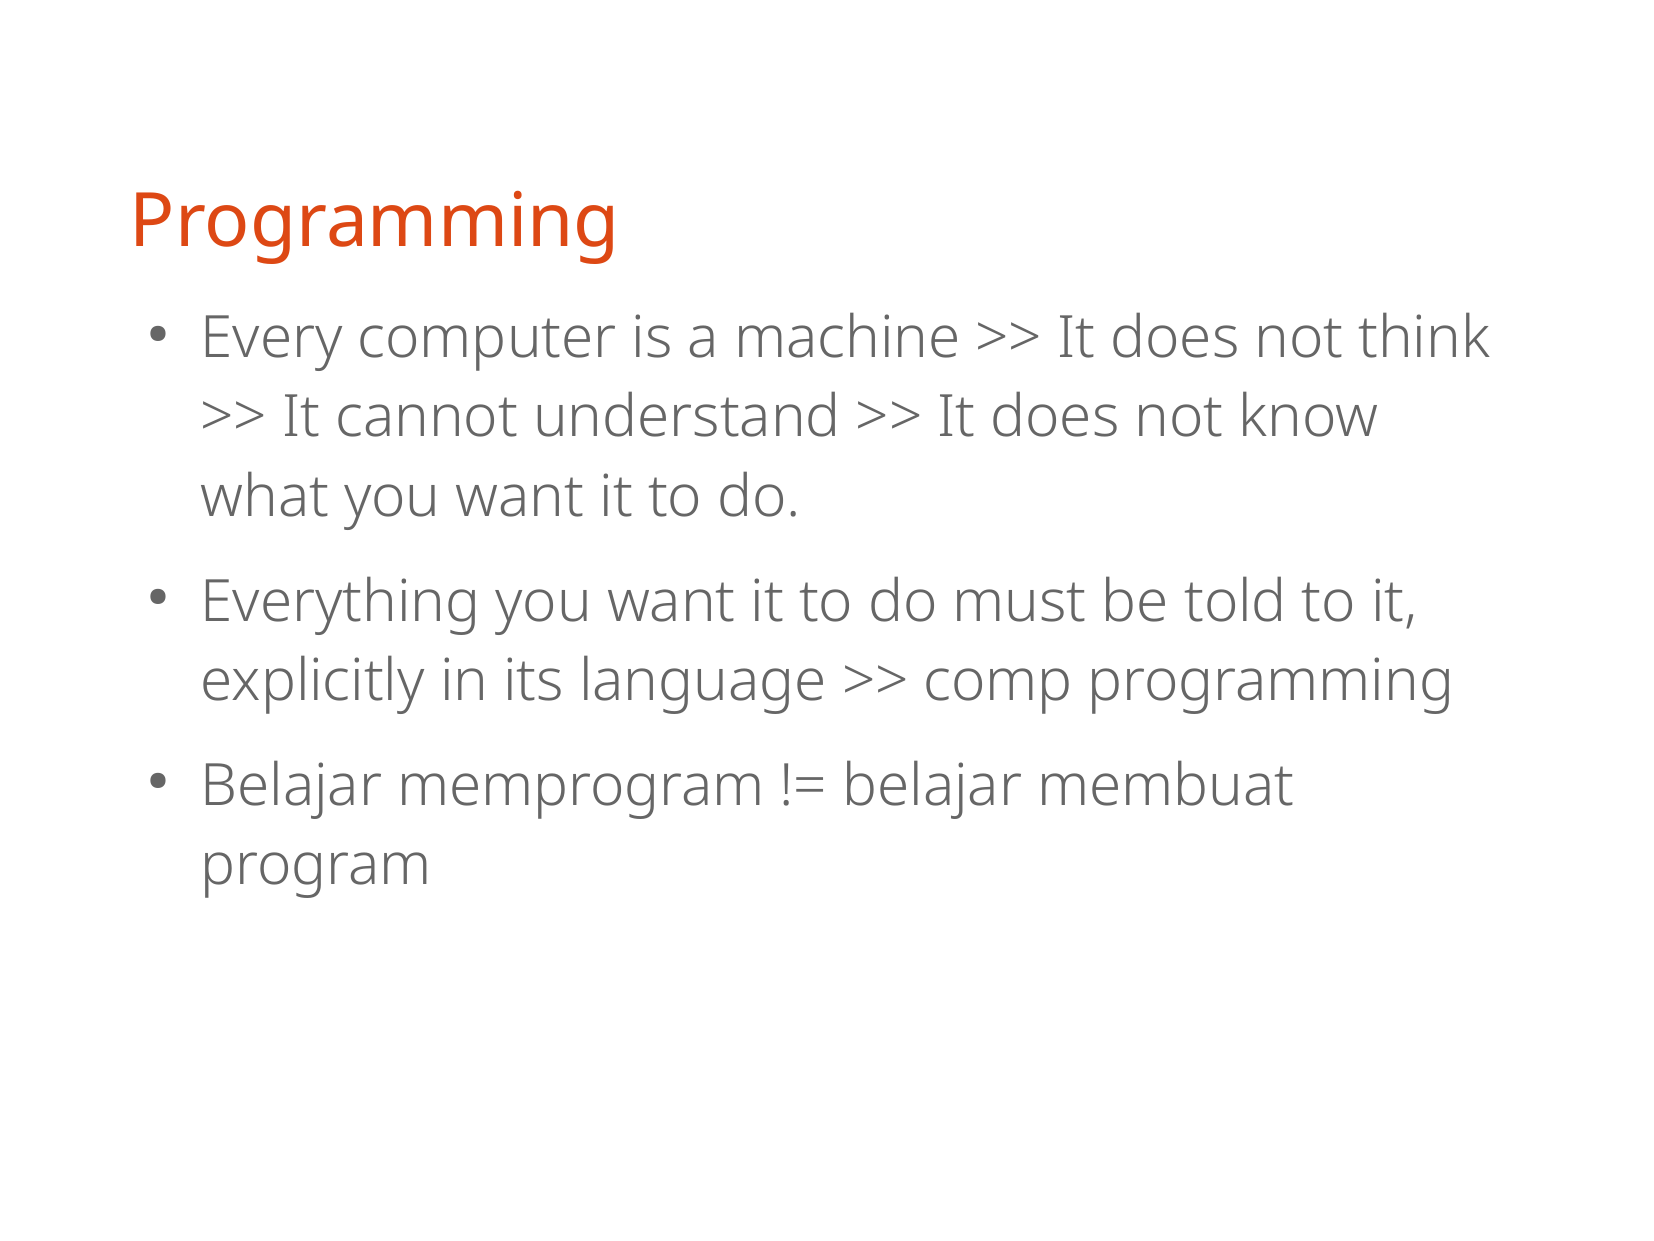

# Programming
Every computer is a machine >> It does not think >> It cannot understand >> It does not know what you want it to do.
Everything you want it to do must be told to it, explicitly in its language >> comp programming
Belajar memprogram != belajar membuat program